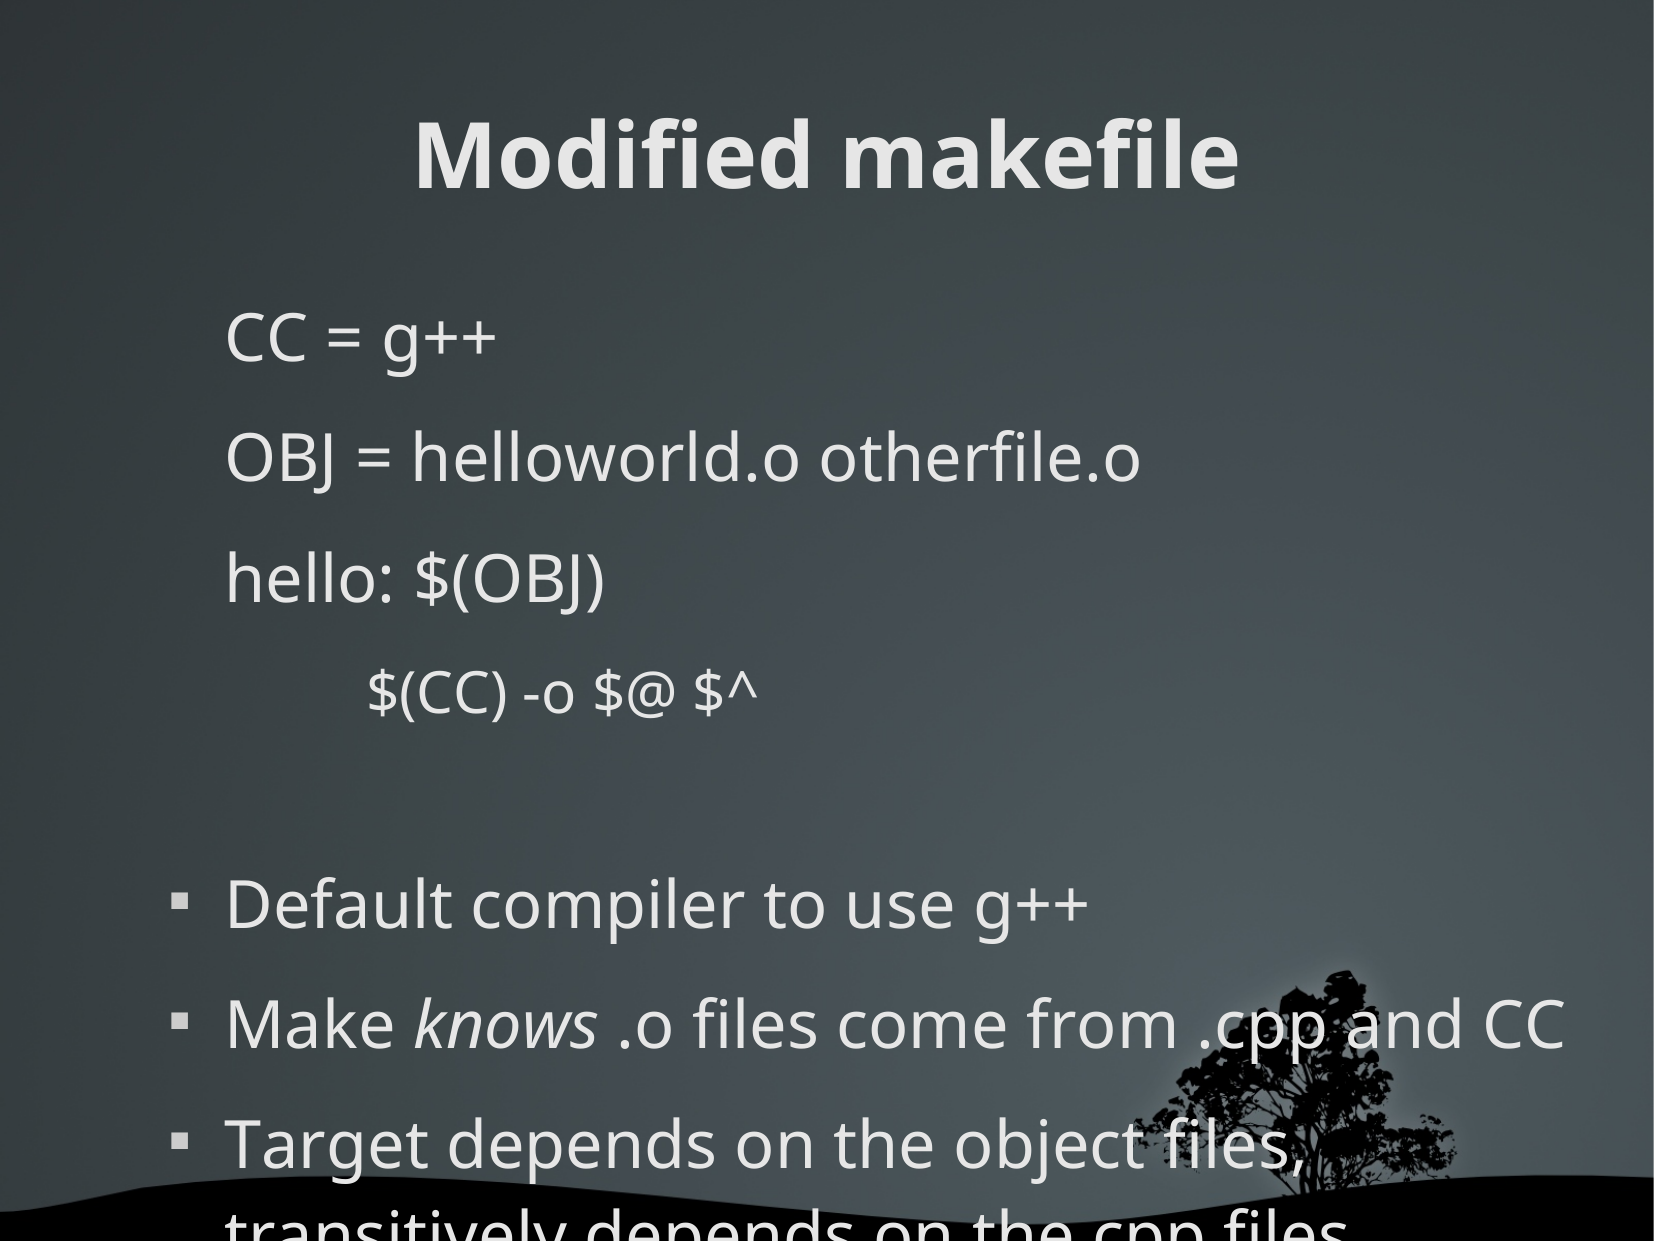

# Modified makefile
CC = g++
OBJ = helloworld.o otherfile.o
hello: $(OBJ)
$(CC) -o $@ $^
Default compiler to use g++
Make knows .o files come from .cpp and CC
Target depends on the object files, transitively depends on the cpp files